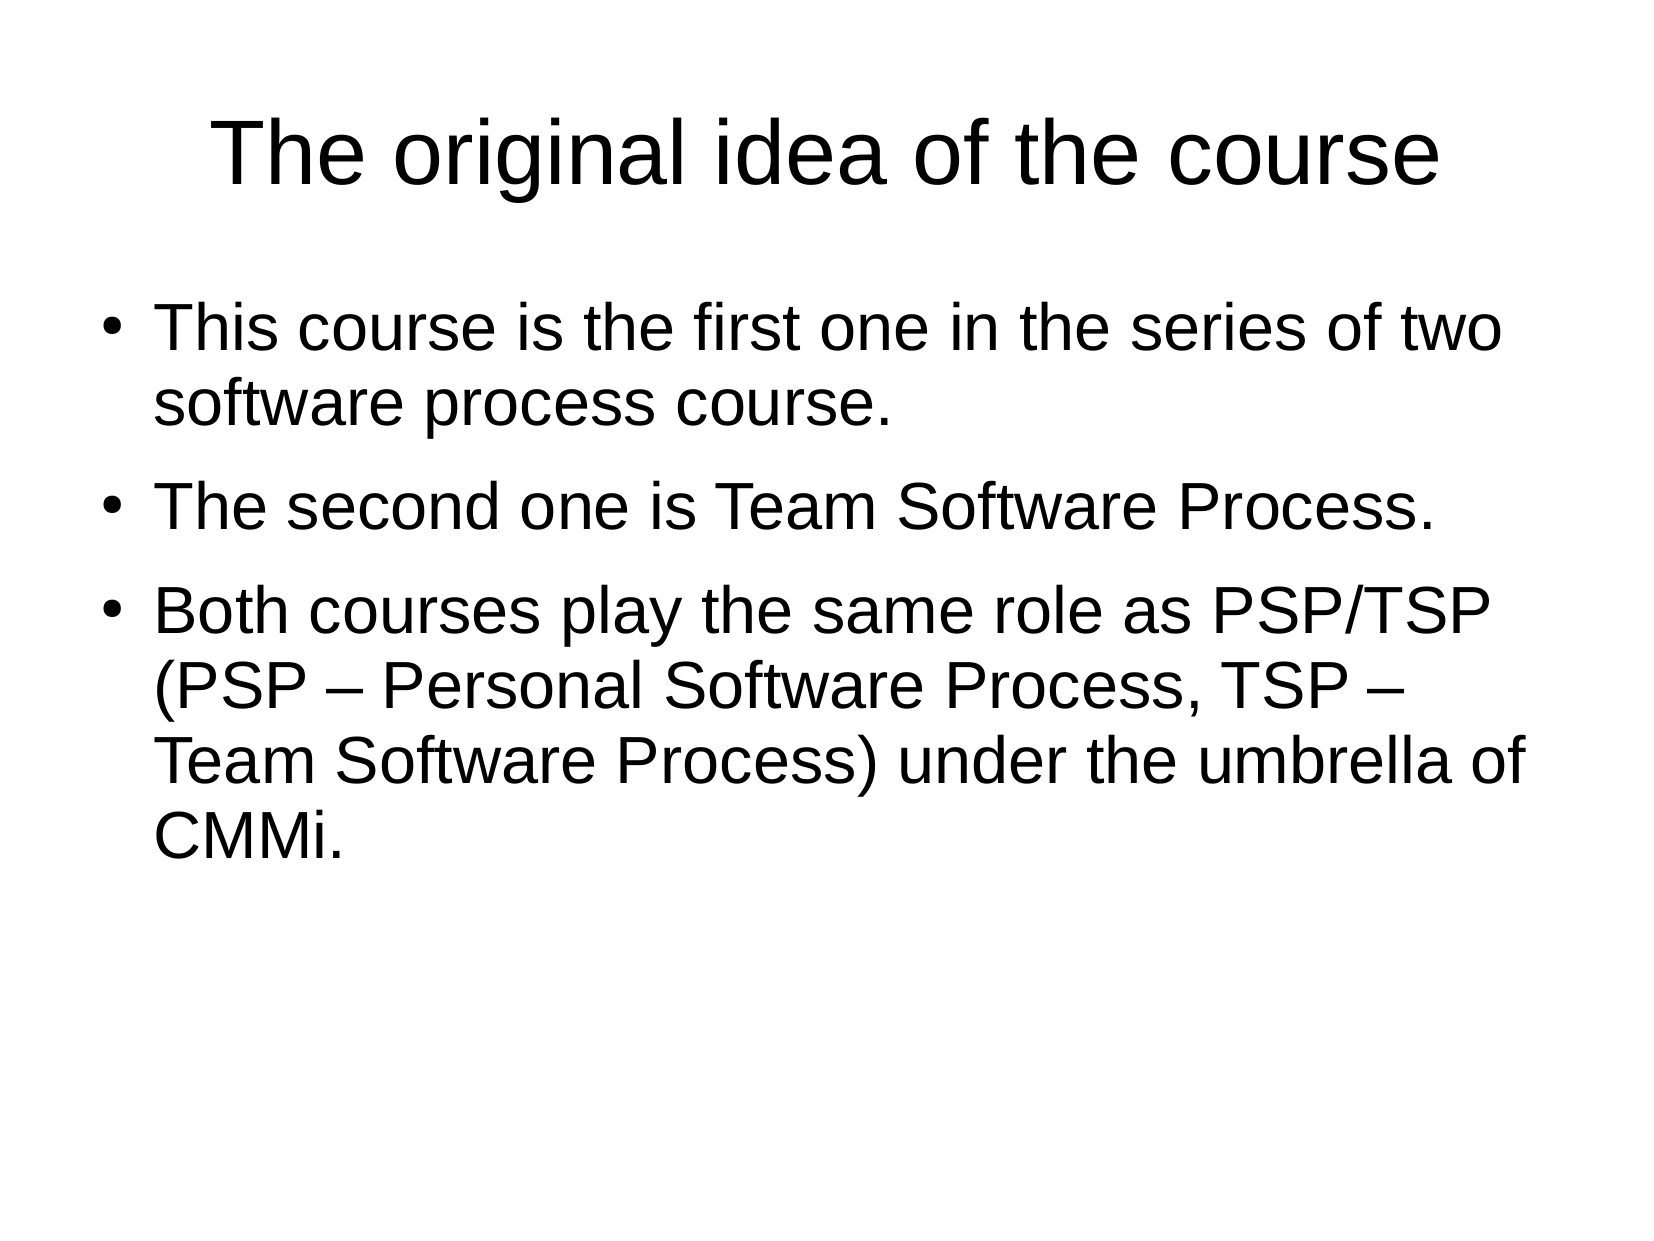

# The original idea of the course
This course is the first one in the series of two software process course.
The second one is Team Software Process.
Both courses play the same role as PSP/TSP (PSP – Personal Software Process, TSP – Team Software Process) under the umbrella of CMMi.